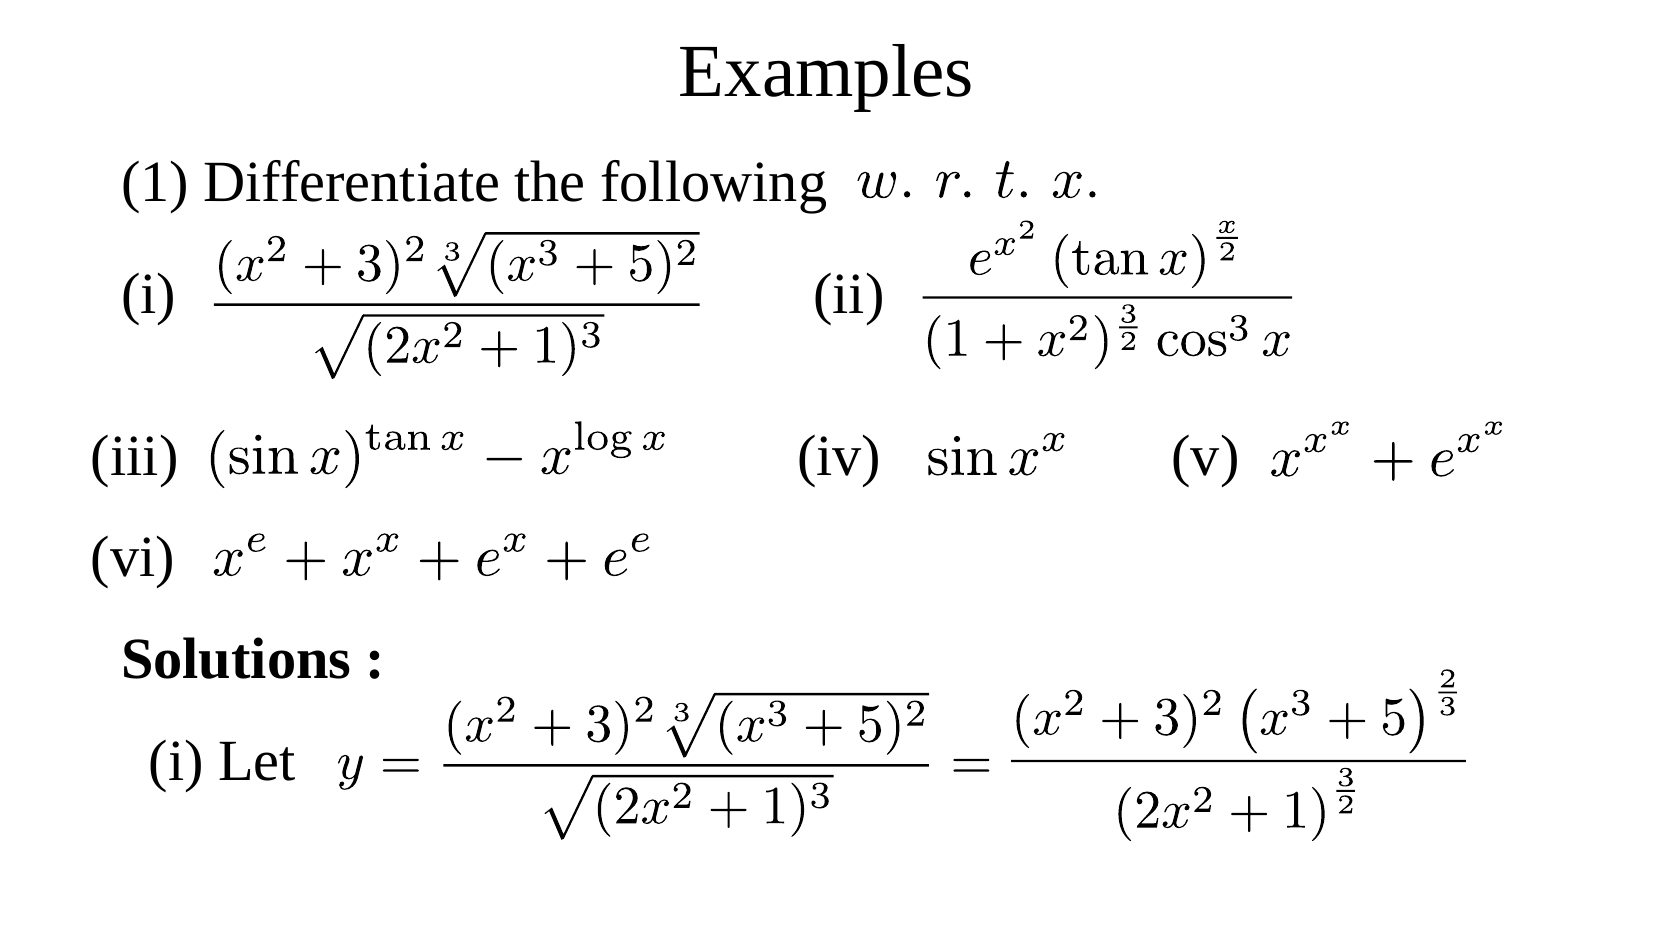

# Examples
	(1) Differentiate the following
	(i)								 (ii)
 (iii)							 (iv) (v)
 (vi)
 	Solutions :
 (i) Let